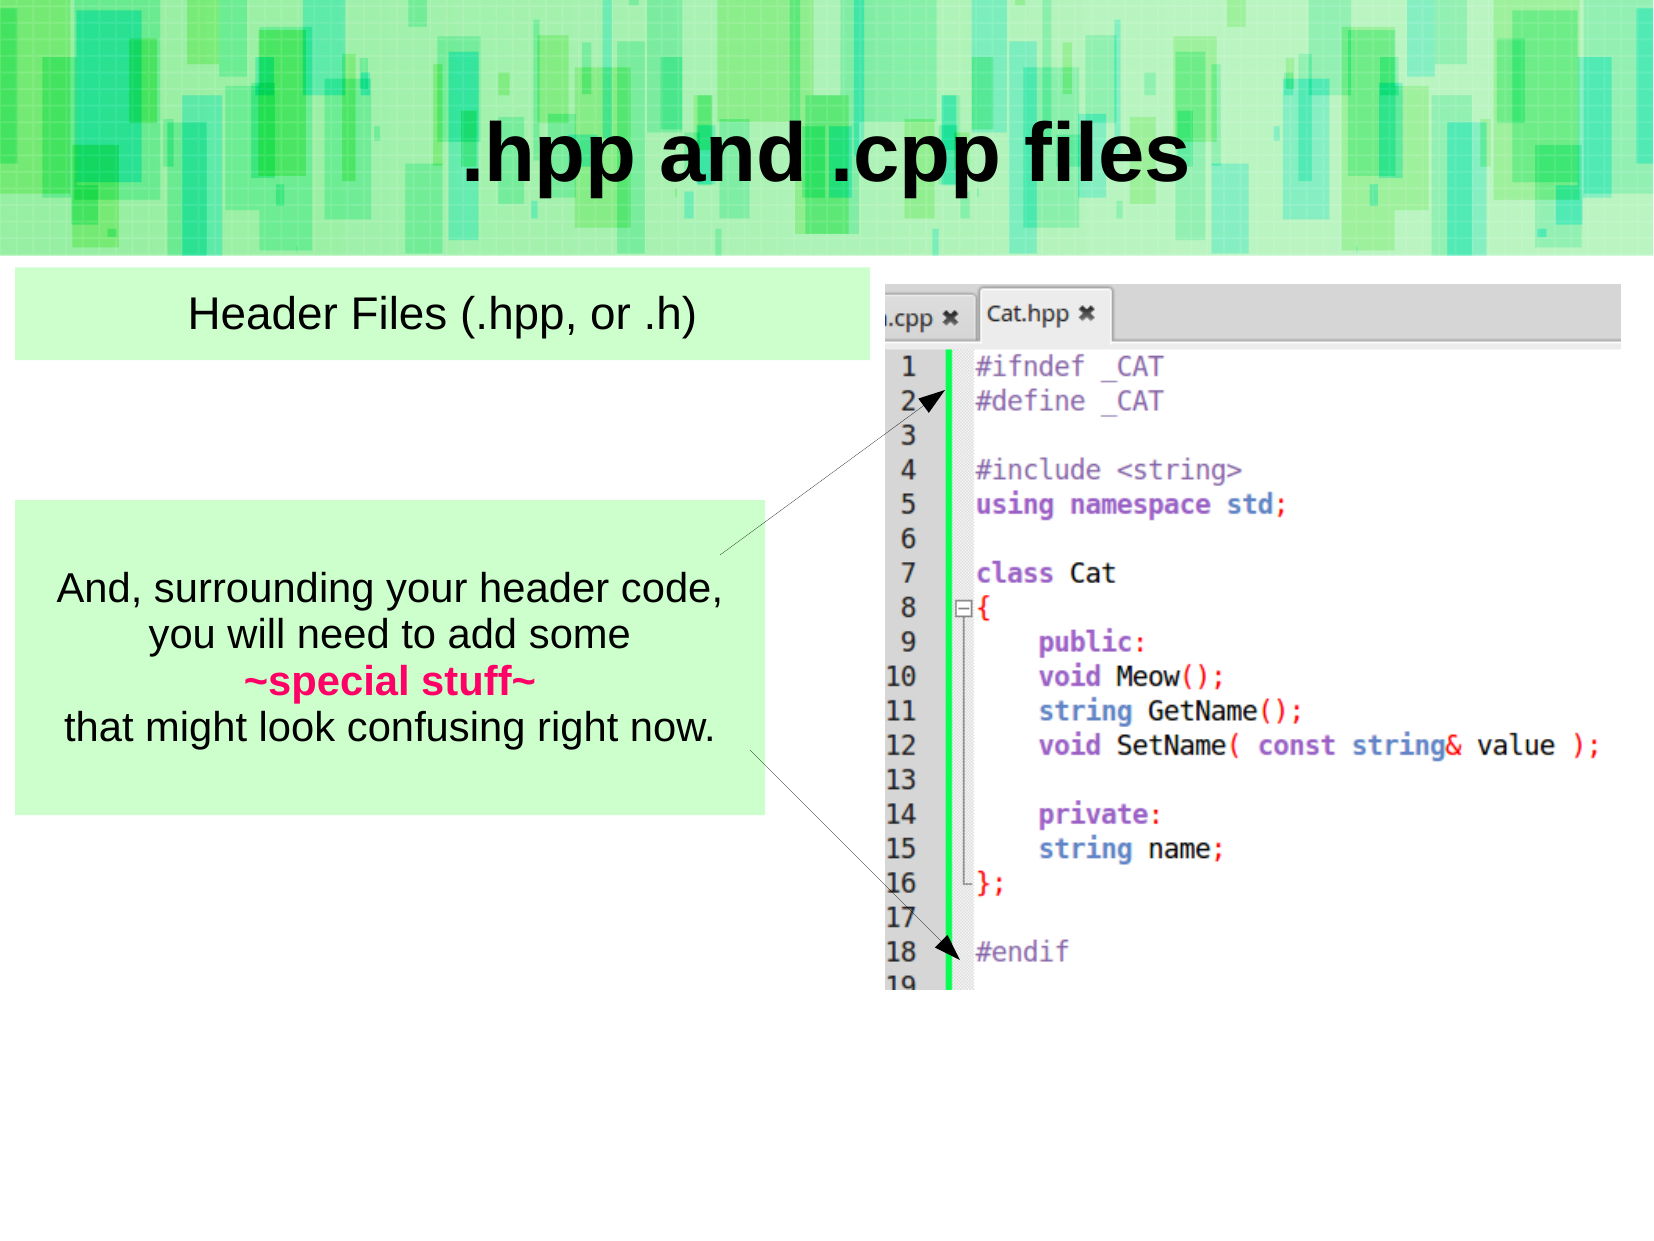

# .hpp and .cpp files
Header Files (.hpp, or .h)
And, surrounding your header code, you will need to add some
~special stuff~
that might look confusing right now.